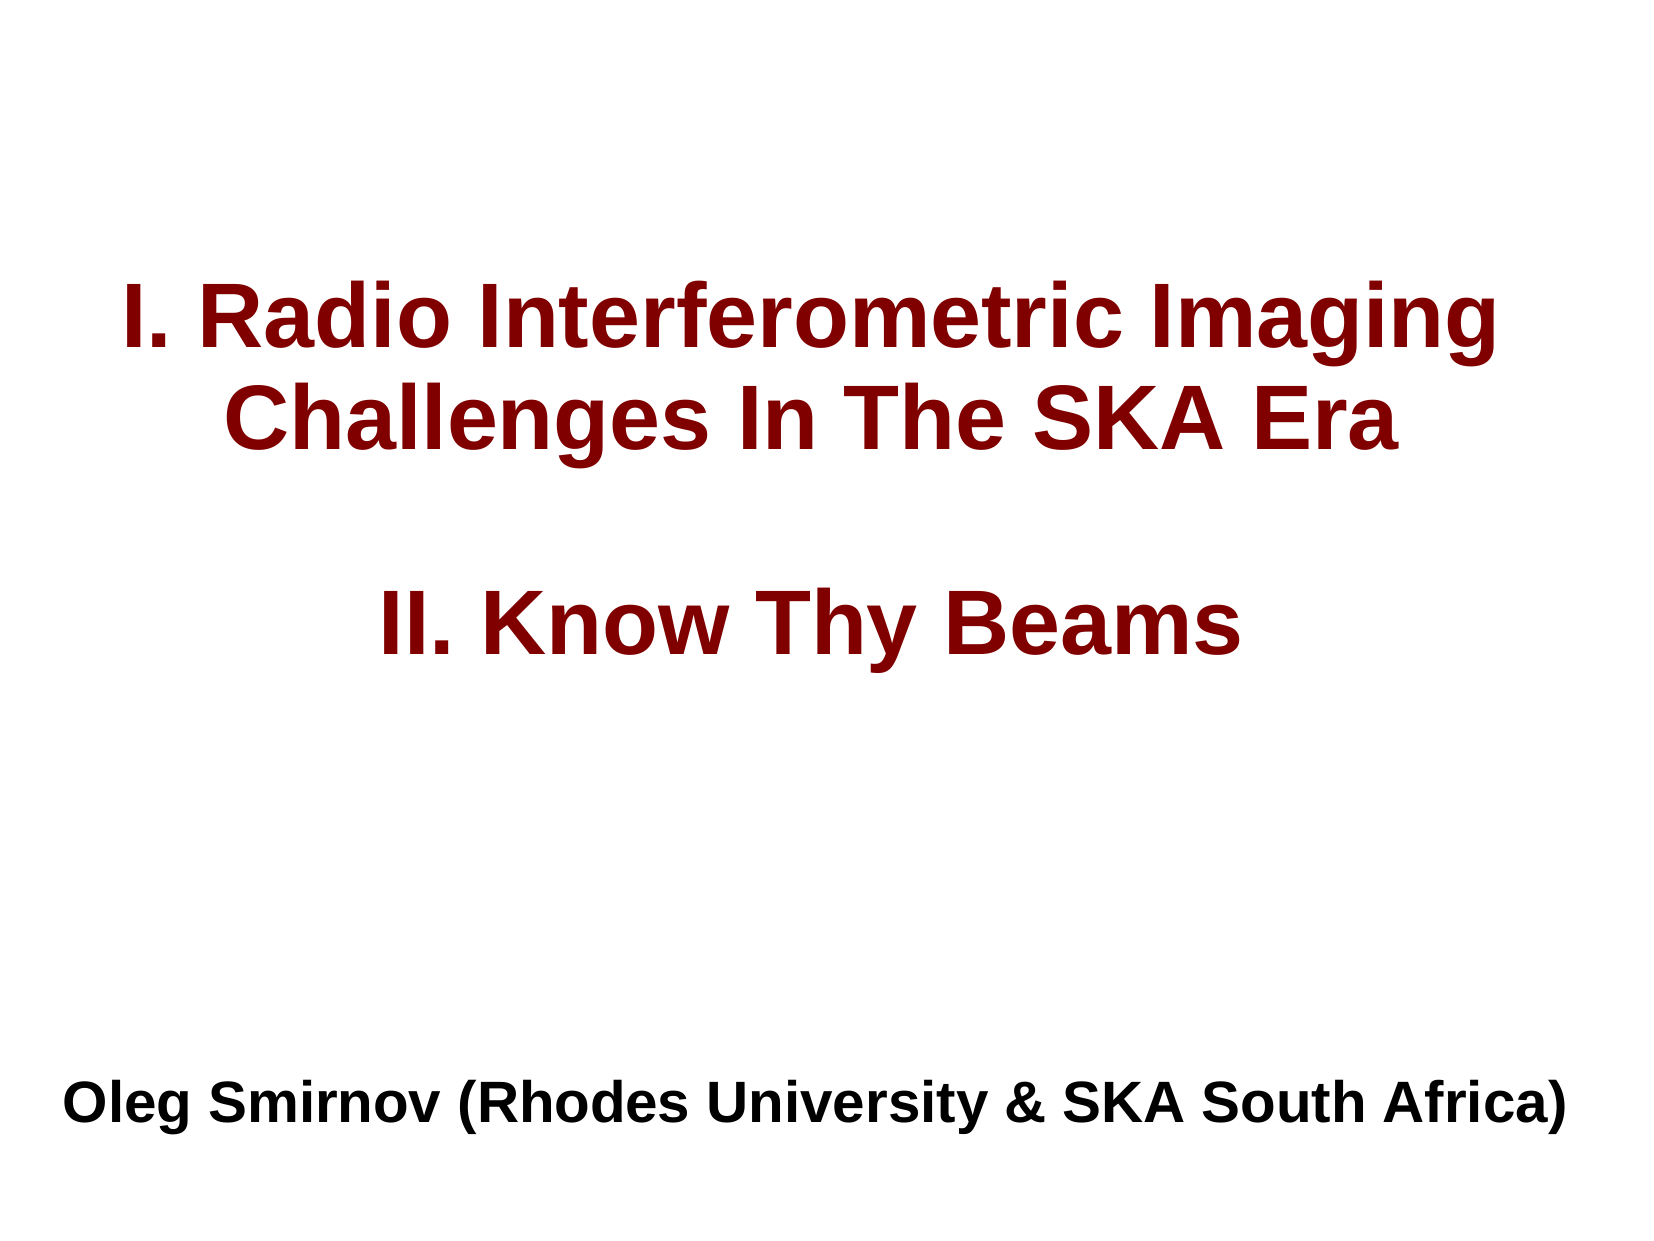

# I. Radio Interferometric Imaging Challenges In The SKA Era II. Know Thy Beams
Oleg Smirnov (Rhodes University & SKA South Africa)